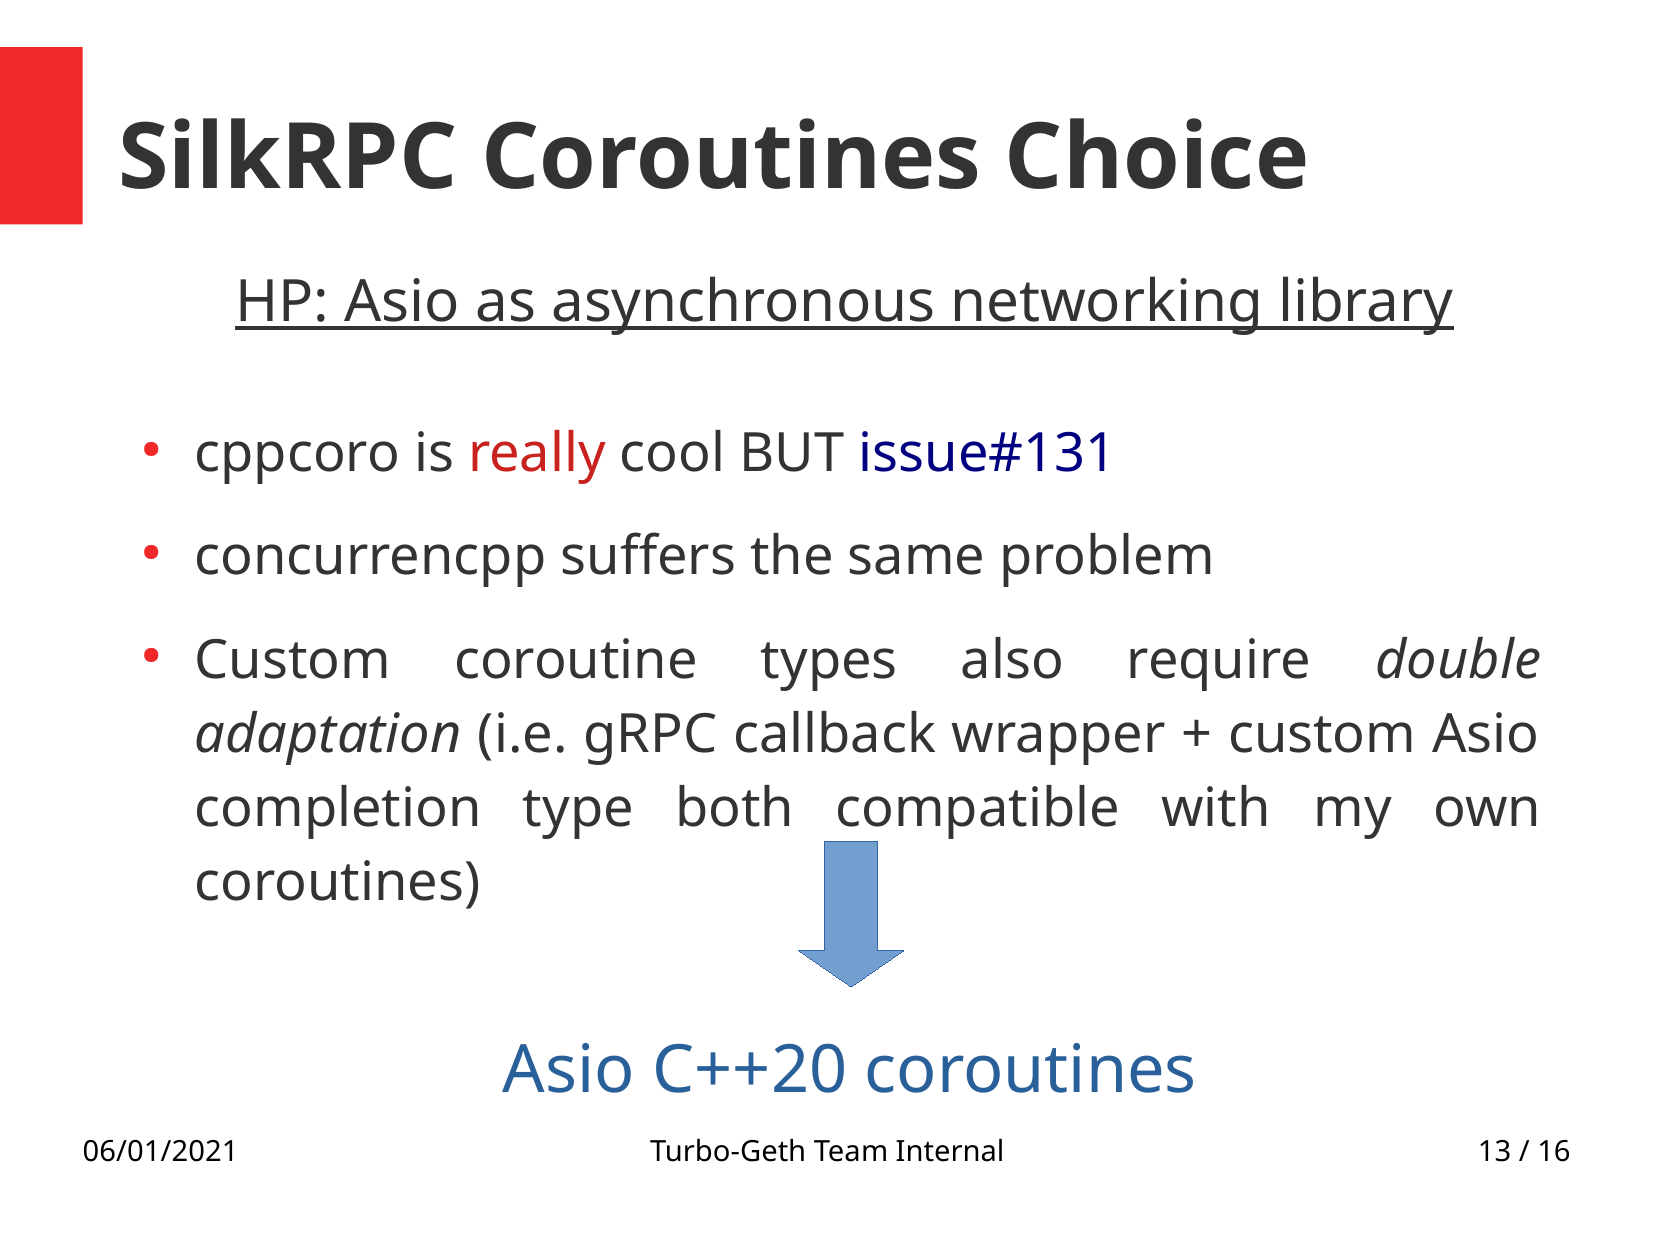

# SilkRPC Coroutines Choice
HP: Asio as asynchronous networking library
cppcoro is really cool BUT issue#131
concurrencpp suffers the same problem
Custom coroutine types also require double adaptation (i.e. gRPC callback wrapper + custom Asio completion type both compatible with my own coroutines)
Asio C++20 coroutines
06/01/2021
Turbo-Geth Team Internal
13